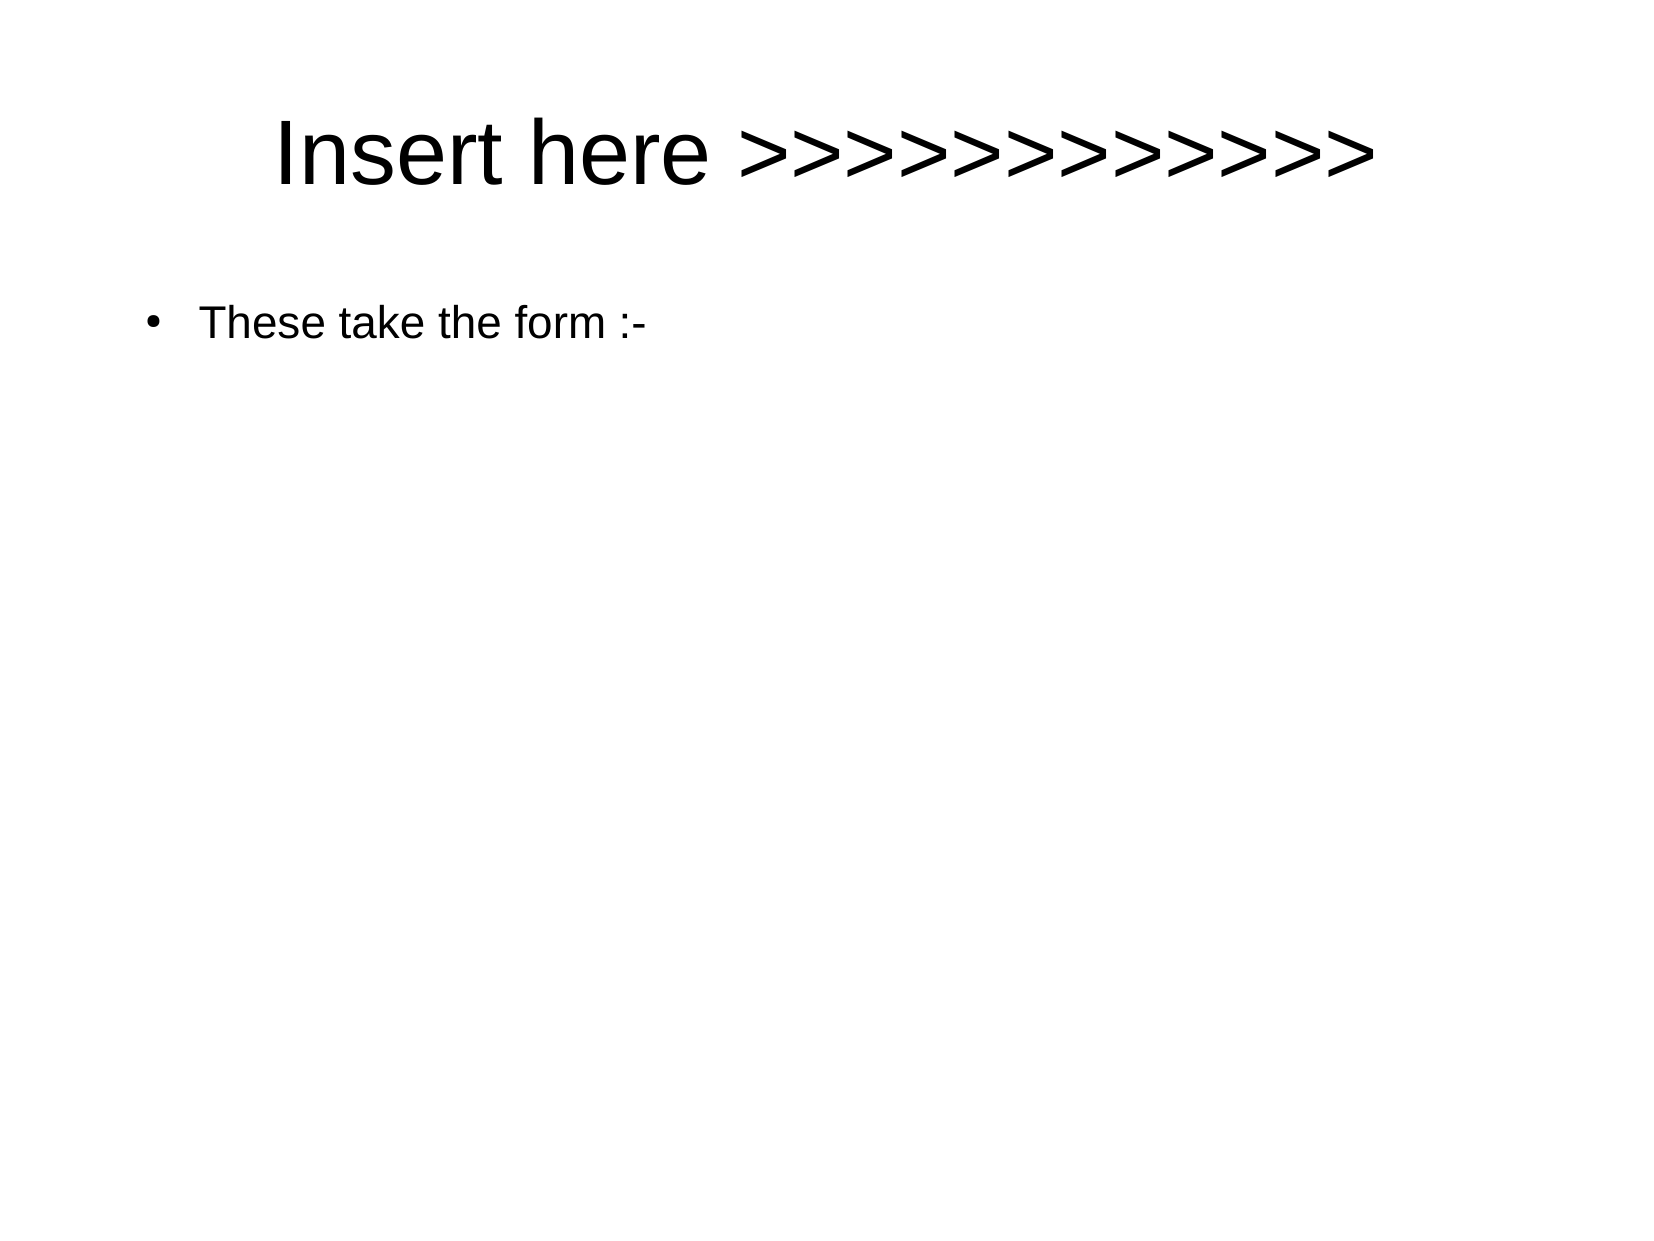

# Insert here >>>>>>>>>>>>
These take the form :-